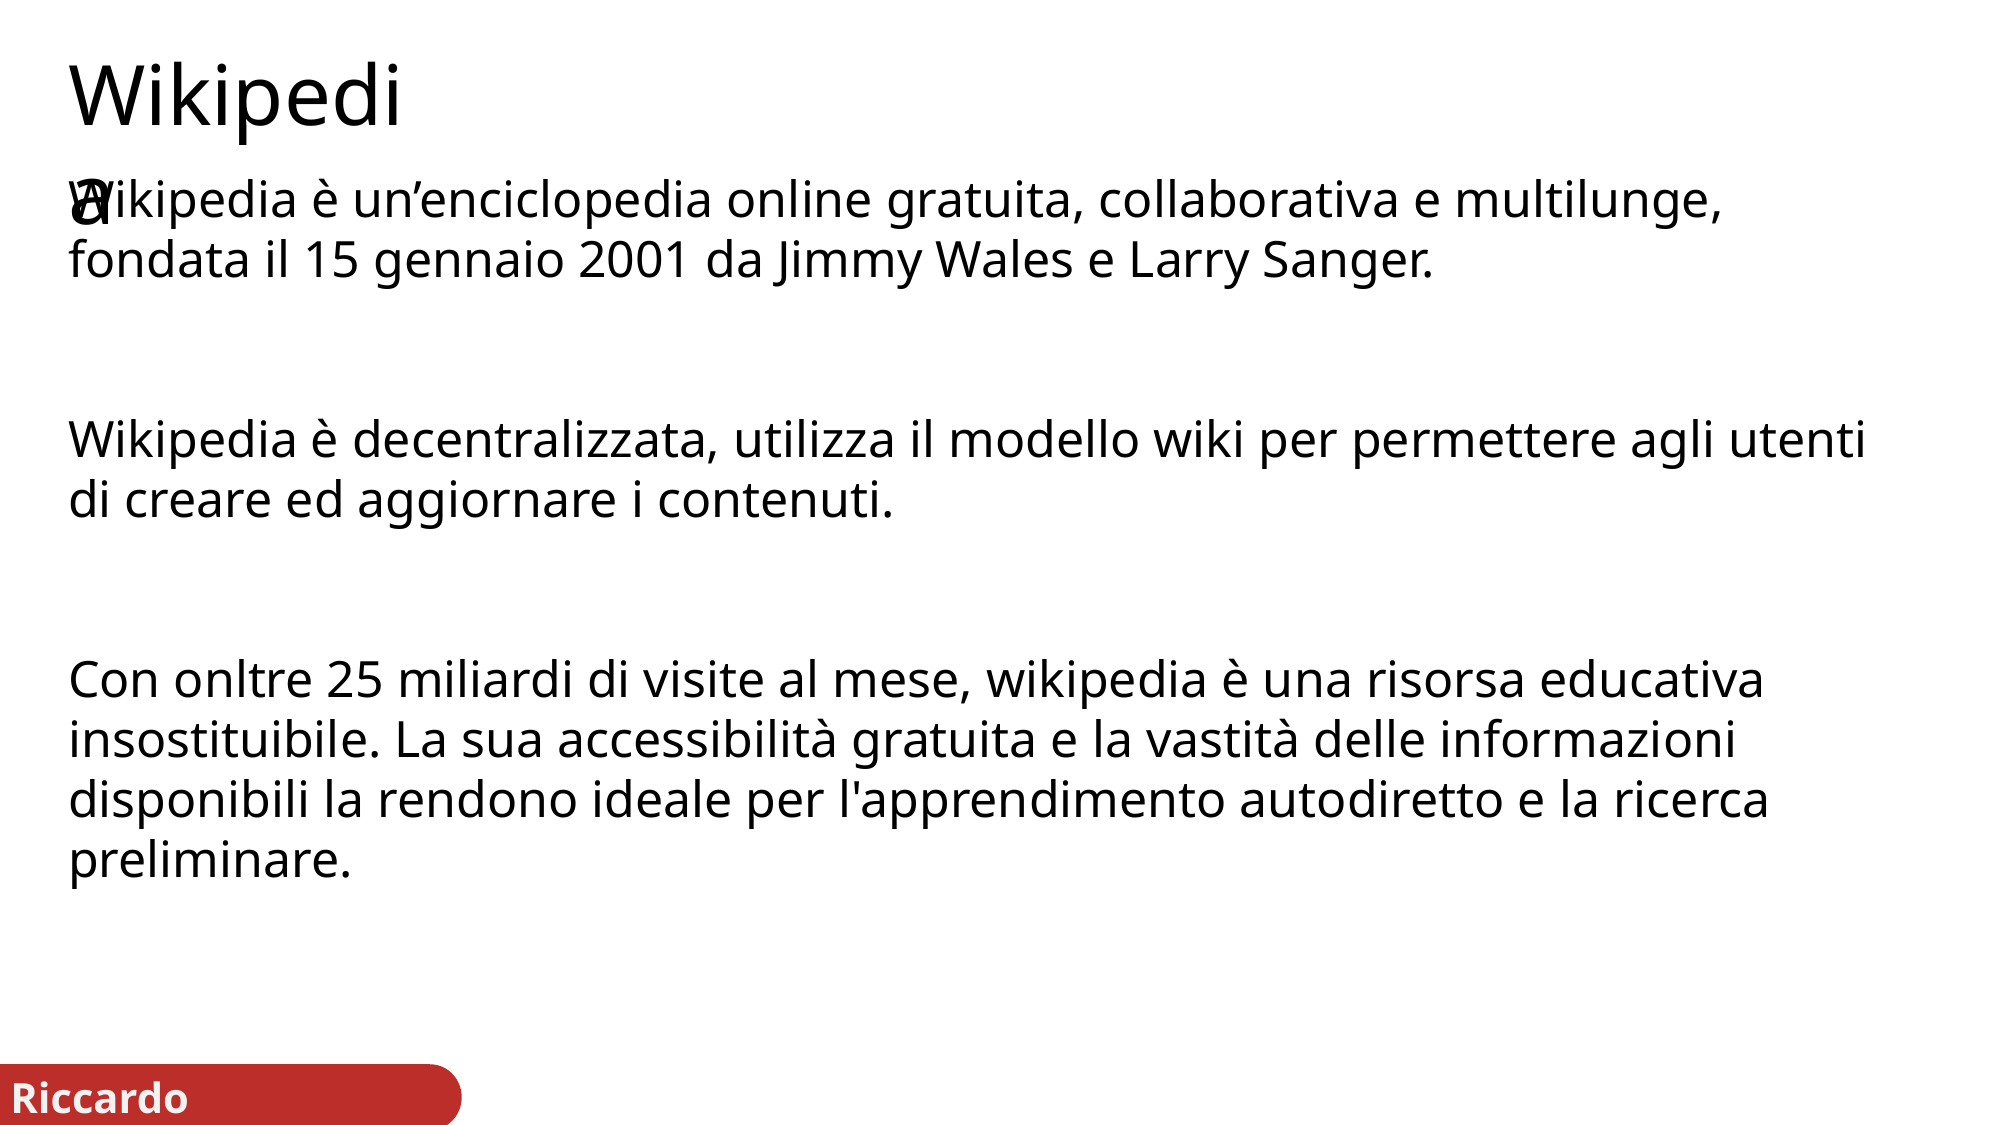

Wikipedia
Wikipedia è un’enciclopedia online gratuita, collaborativa e multilunge, fondata il 15 gennaio 2001 da Jimmy Wales e Larry Sanger.
Wikipedia è decentralizzata, utilizza il modello wiki per permettere agli utenti di creare ed aggiornare i contenuti.
Con onltre 25 miliardi di visite al mese, wikipedia è una risorsa educativa insostituibile. La sua accessibilità gratuita e la vastità delle informazioni disponibili la rendono ideale per l'apprendimento autodiretto e la ricerca preliminare.
Riccardo Peltretti